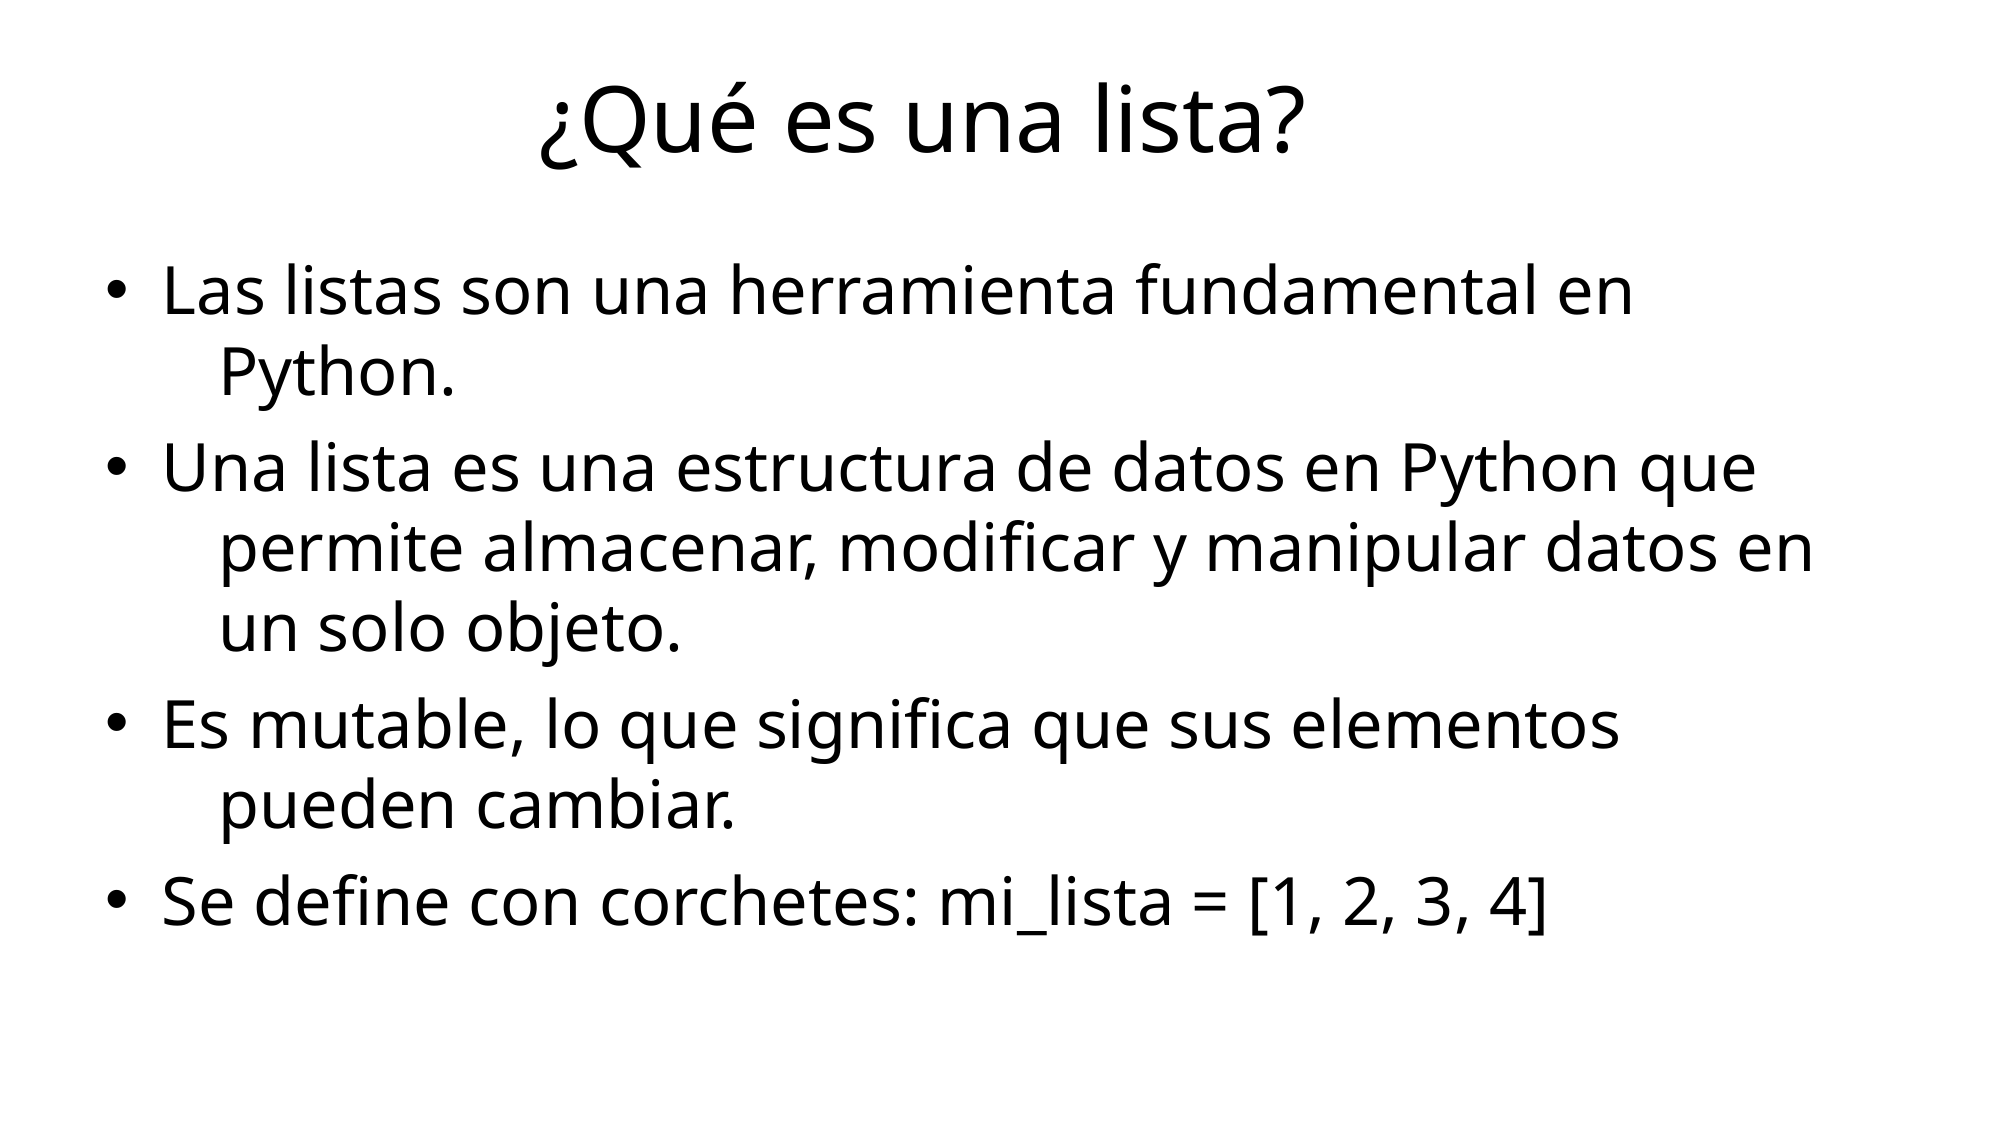

¿Qué es una lista?
Las listas son una herramienta fundamental en Python.
Una lista es una estructura de datos en Python que permite almacenar, modificar y manipular datos en un solo objeto.
Es mutable, lo que significa que sus elementos pueden cambiar.
Se define con corchetes: mi_lista = [1, 2, 3, 4]